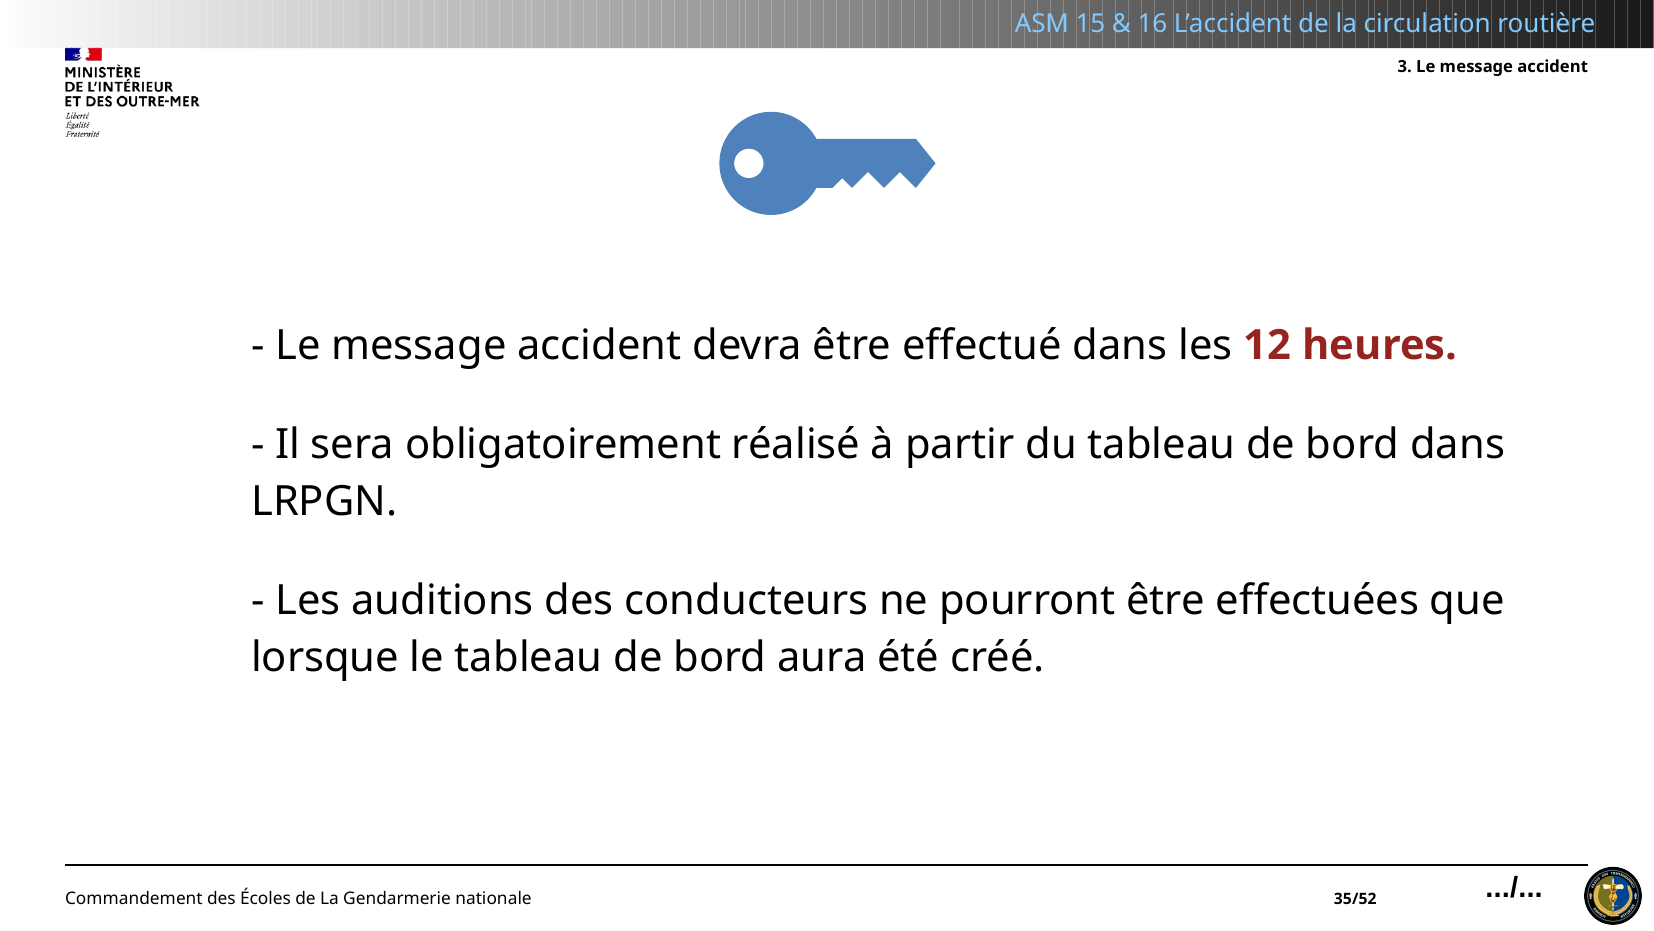

#
3. Le message accident
- Le message accident devra être effectué dans les 12 heures.
- Il sera obligatoirement réalisé à partir du tableau de bord dans LRPGN.
- Les auditions des conducteurs ne pourront être effectuées que lorsque le tableau de bord aura été créé.
.../...